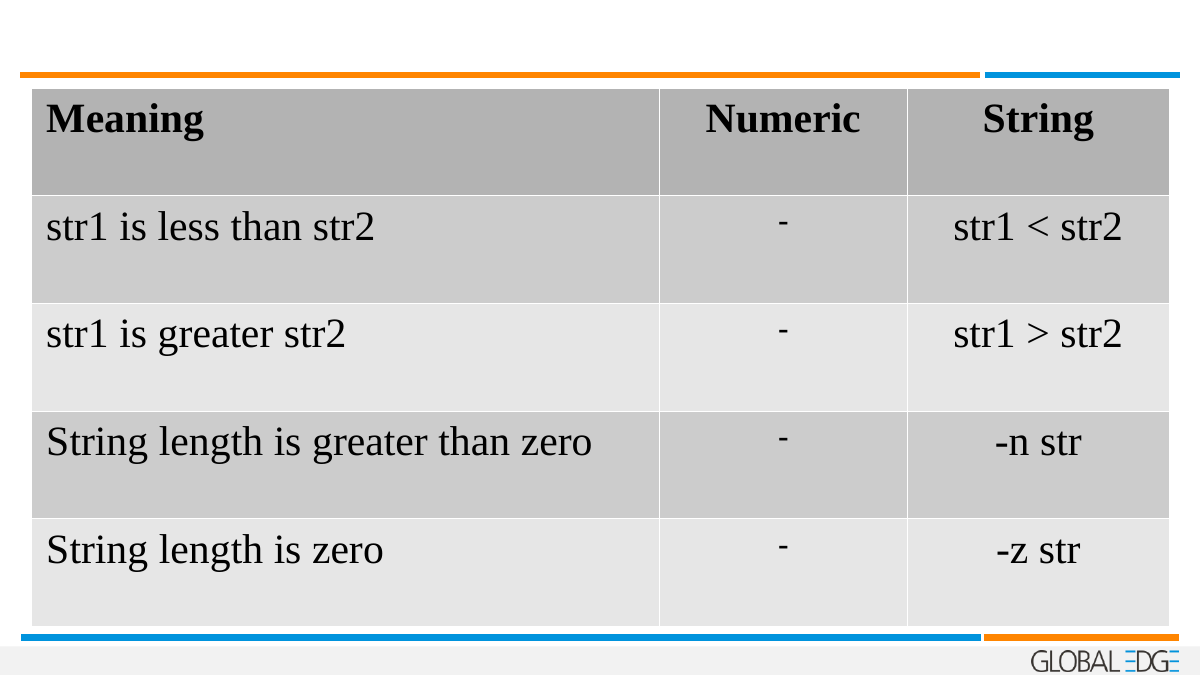

| Meaning | Numeric | String |
| --- | --- | --- |
| str1 is less than str2 | - | str1 < str2 |
| str1 is greater str2 | - | str1 > str2 |
| String length is greater than zero | - | -n str |
| String length is zero | - | -z str |